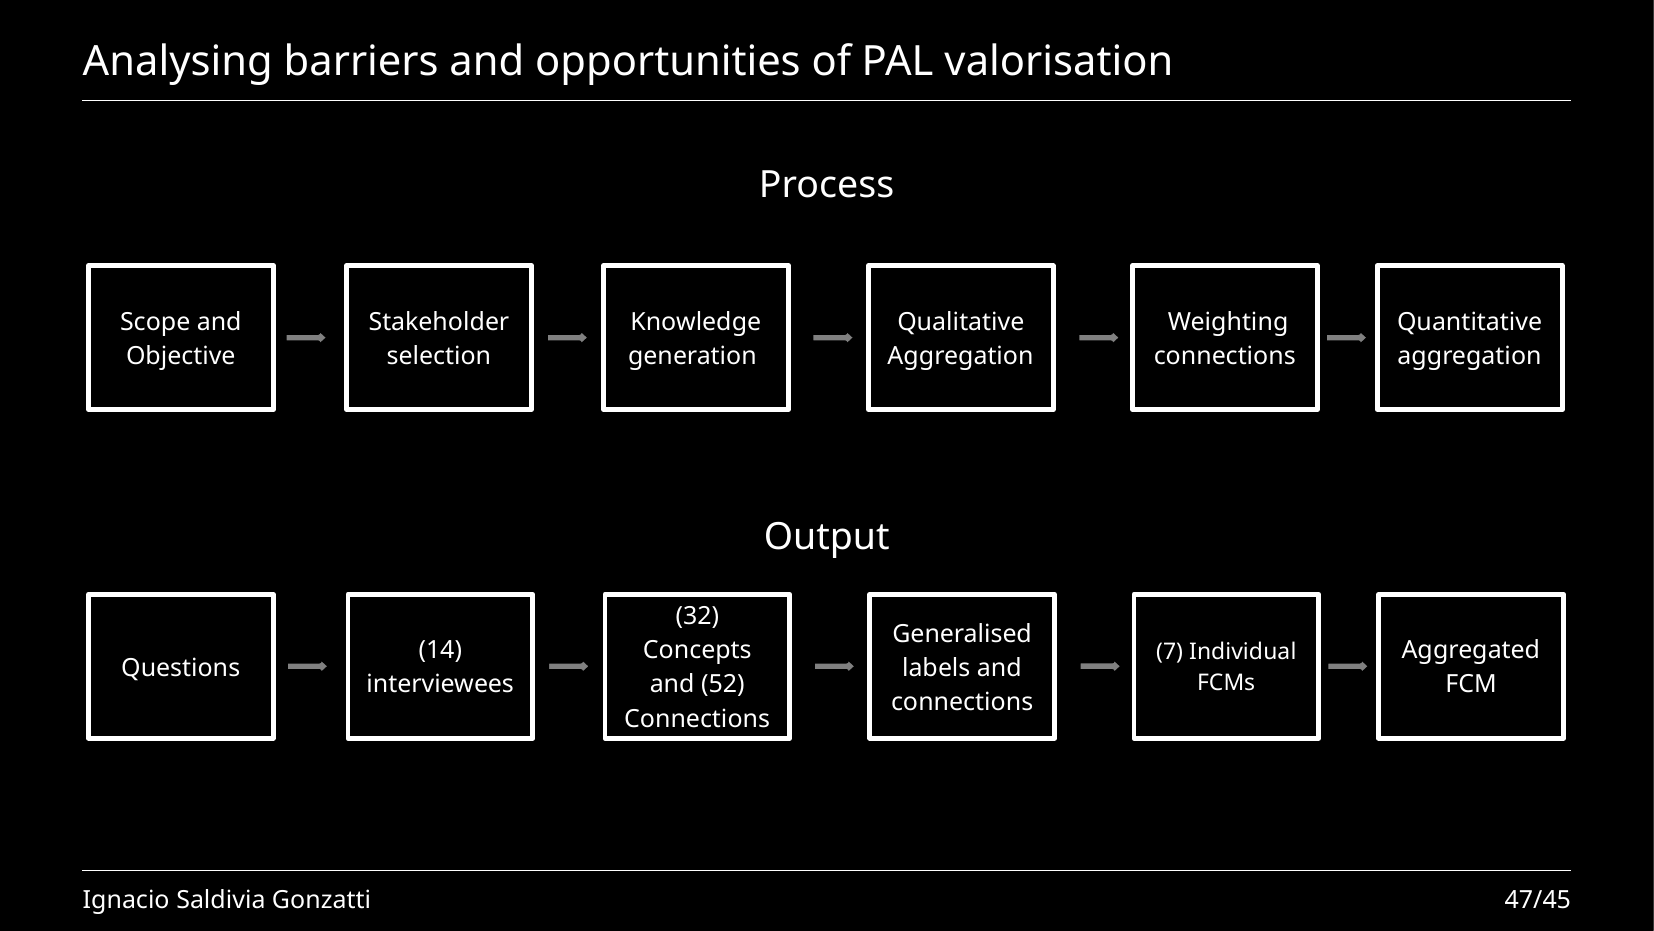

# Analysing barriers and opportunities of PAL valorisation
Process
Scope and Objective
Stakeholder selection
Knowledge generation
Qualitative Aggregation
 Weighting connections
Quantitative aggregation
Output
Questions
(14) interviewees
(32) Concepts and (52) Connections
Generalised labels and connections
(7) Individual FCMs
Aggregated FCM
Ignacio Saldivia Gonzatti
47